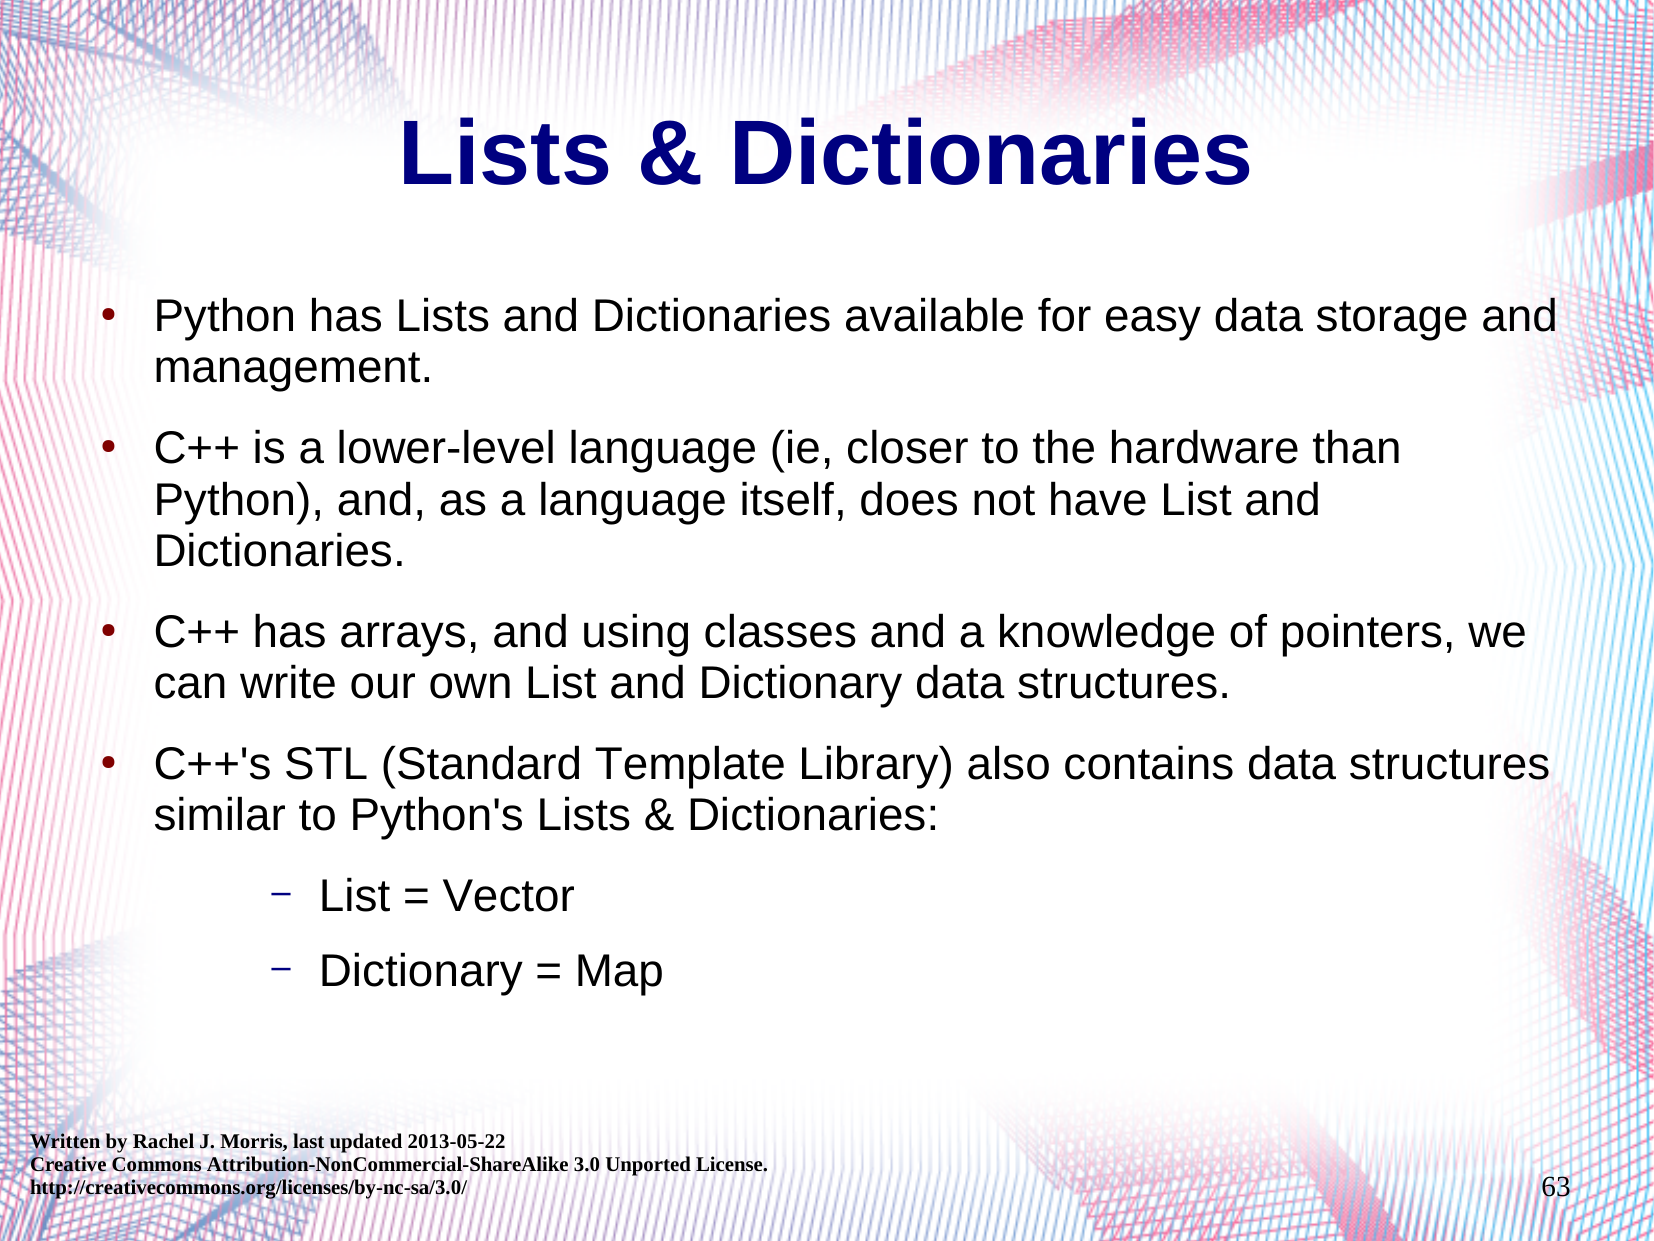

# Lists & Dictionaries
Python has Lists and Dictionaries available for easy data storage and management.
C++ is a lower-level language (ie, closer to the hardware than Python), and, as a language itself, does not have List and Dictionaries.
C++ has arrays, and using classes and a knowledge of pointers, we can write our own List and Dictionary data structures.
C++'s STL (Standard Template Library) also contains data structures similar to Python's Lists & Dictionaries:
List = Vector
Dictionary = Map
63